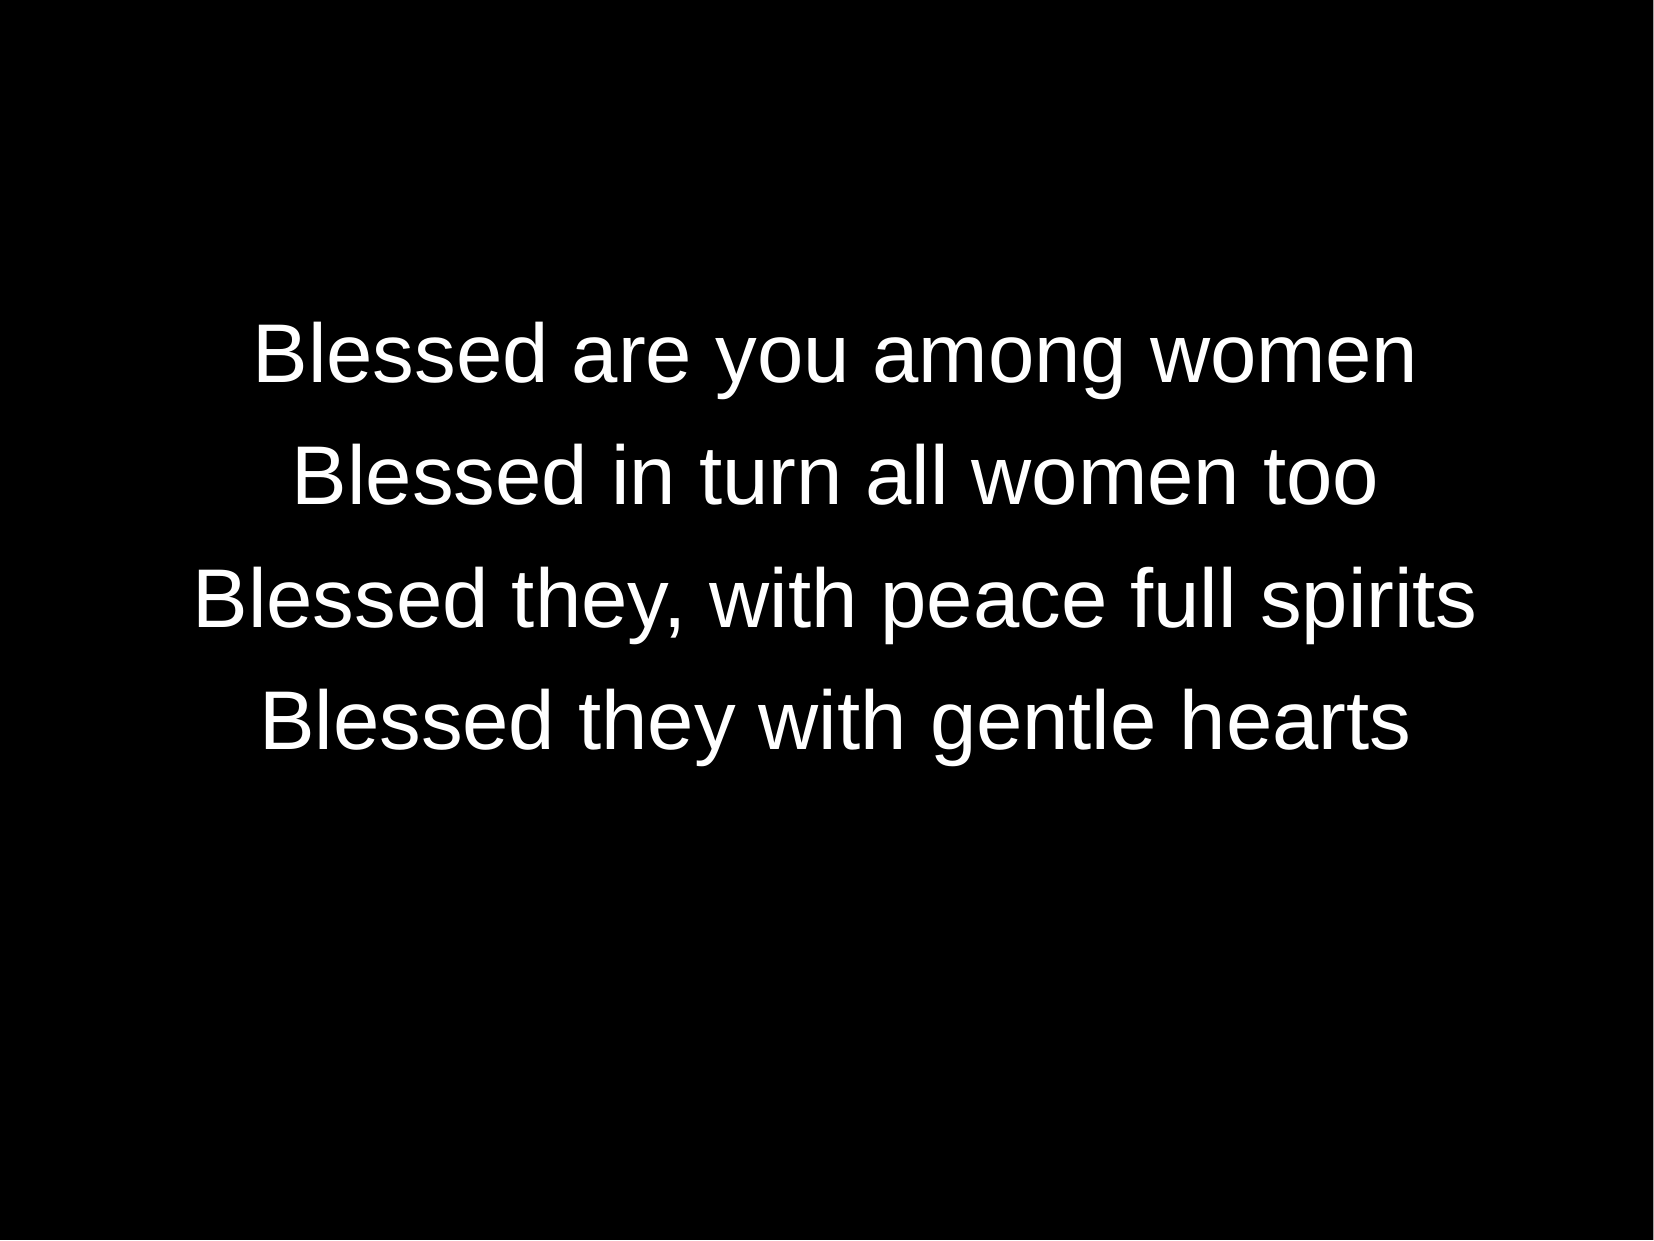

#
Blessed are you among women
Blessed in turn all women too
Blessed they, with peace full spirits
Blessed they with gentle hearts